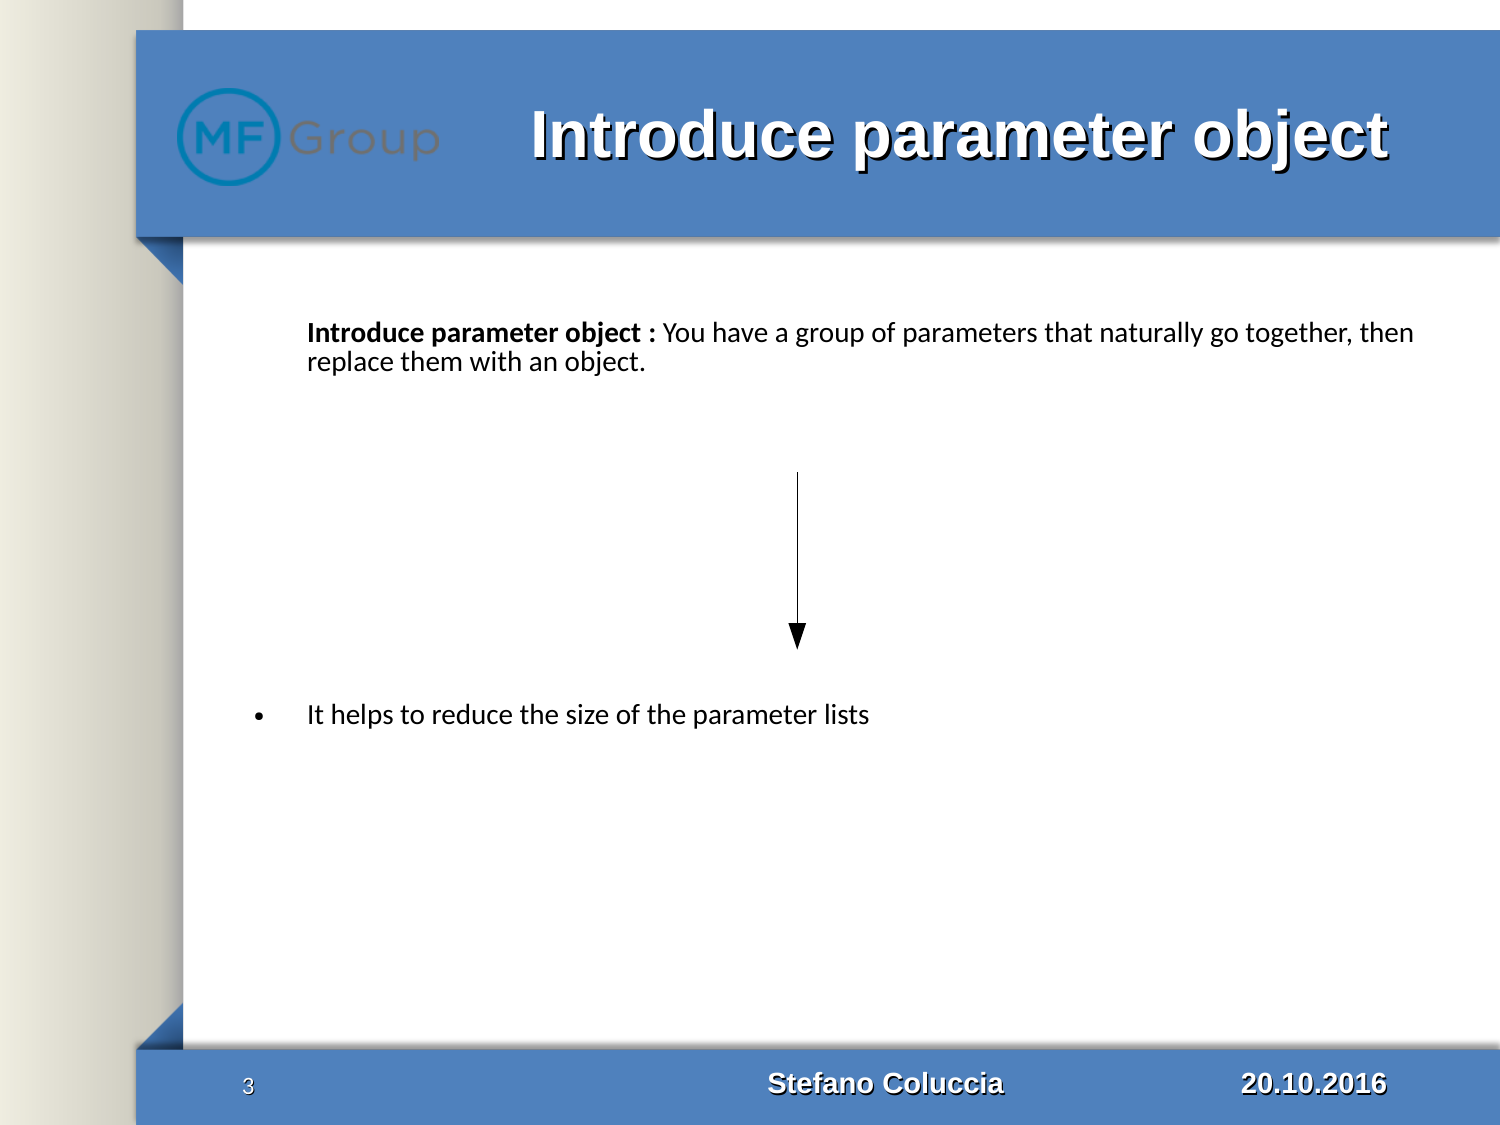

# Introduce parameter object
Introduce parameter object : You have a group of parameters that naturally go together, then replace them with an object.
It helps to reduce the size of the parameter lists
3
Stefano Coluccia
20.10.2016